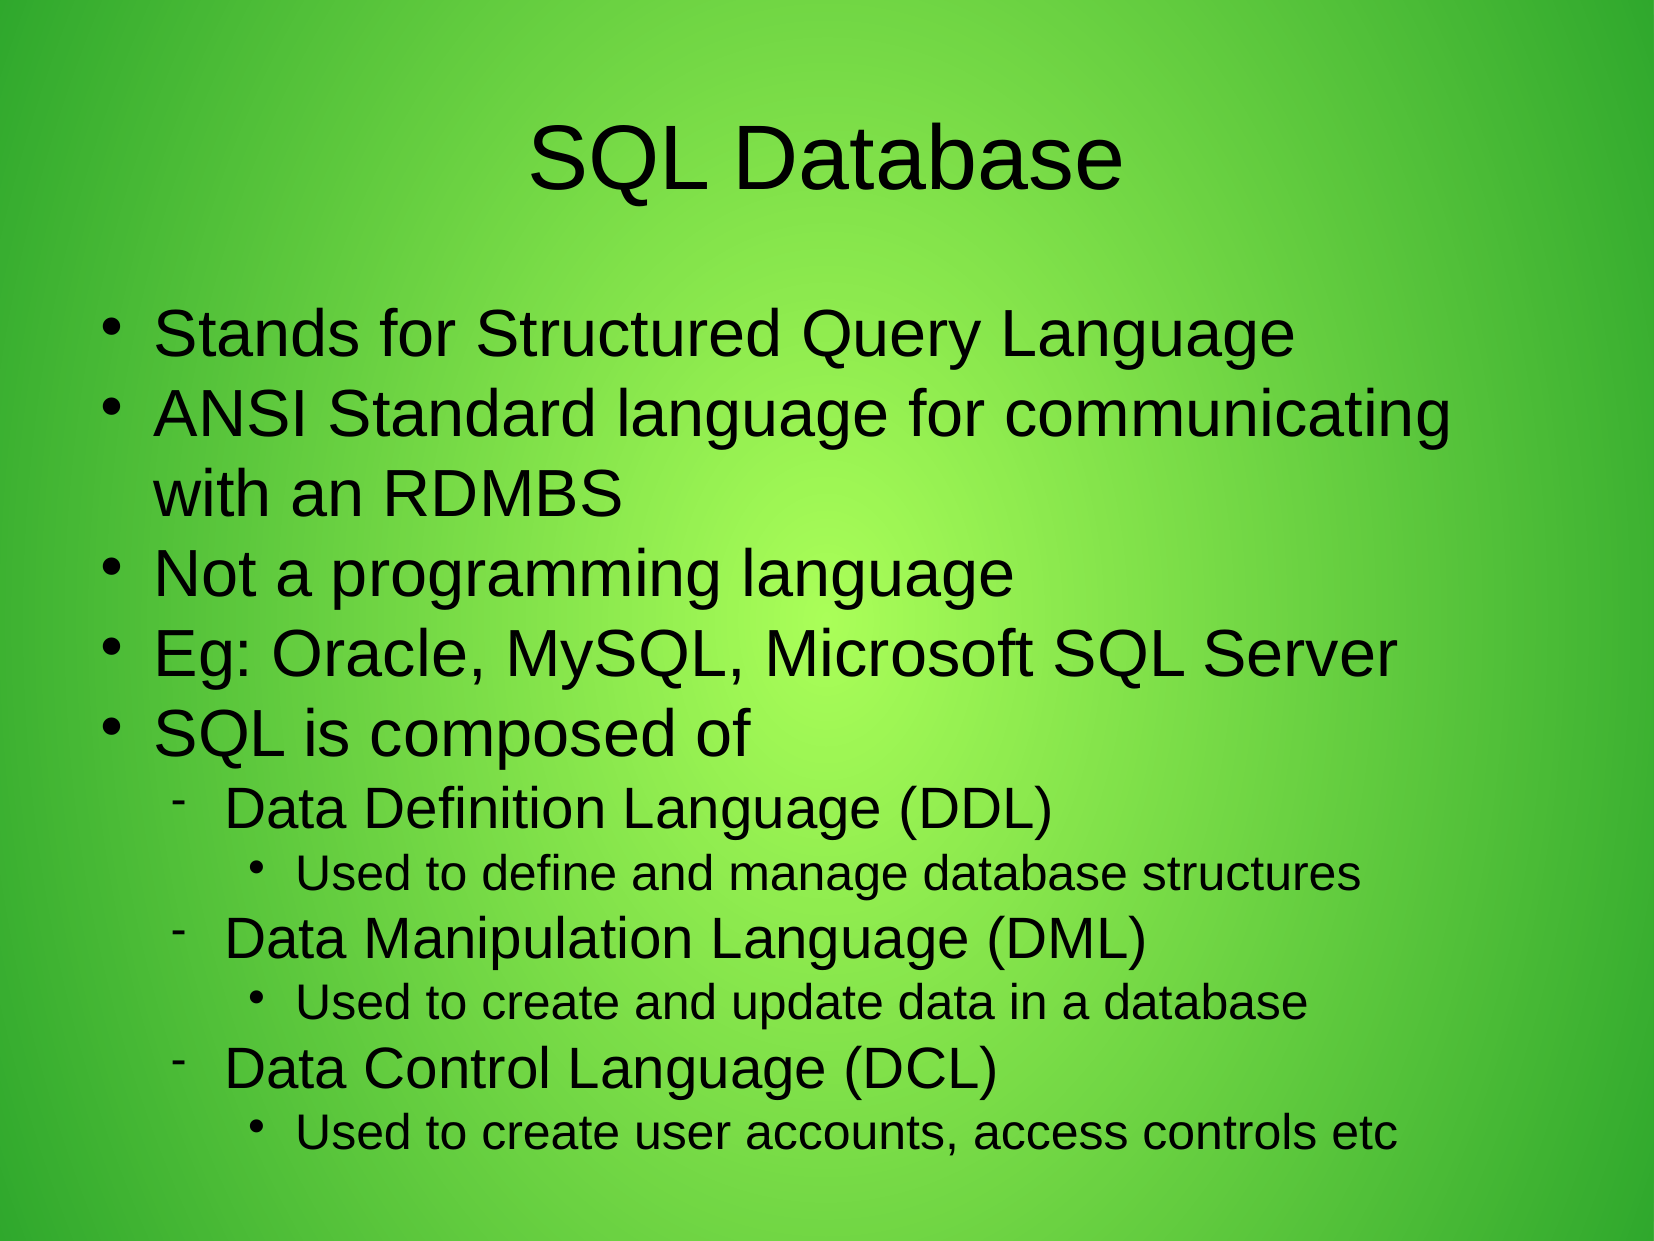

SQL Database
Stands for Structured Query Language
ANSI Standard language for communicating with an RDMBS
Not a programming language
Eg: Oracle, MySQL, Microsoft SQL Server
SQL is composed of
Data Definition Language (DDL)
Used to define and manage database structures
Data Manipulation Language (DML)
Used to create and update data in a database
Data Control Language (DCL)
Used to create user accounts, access controls etc